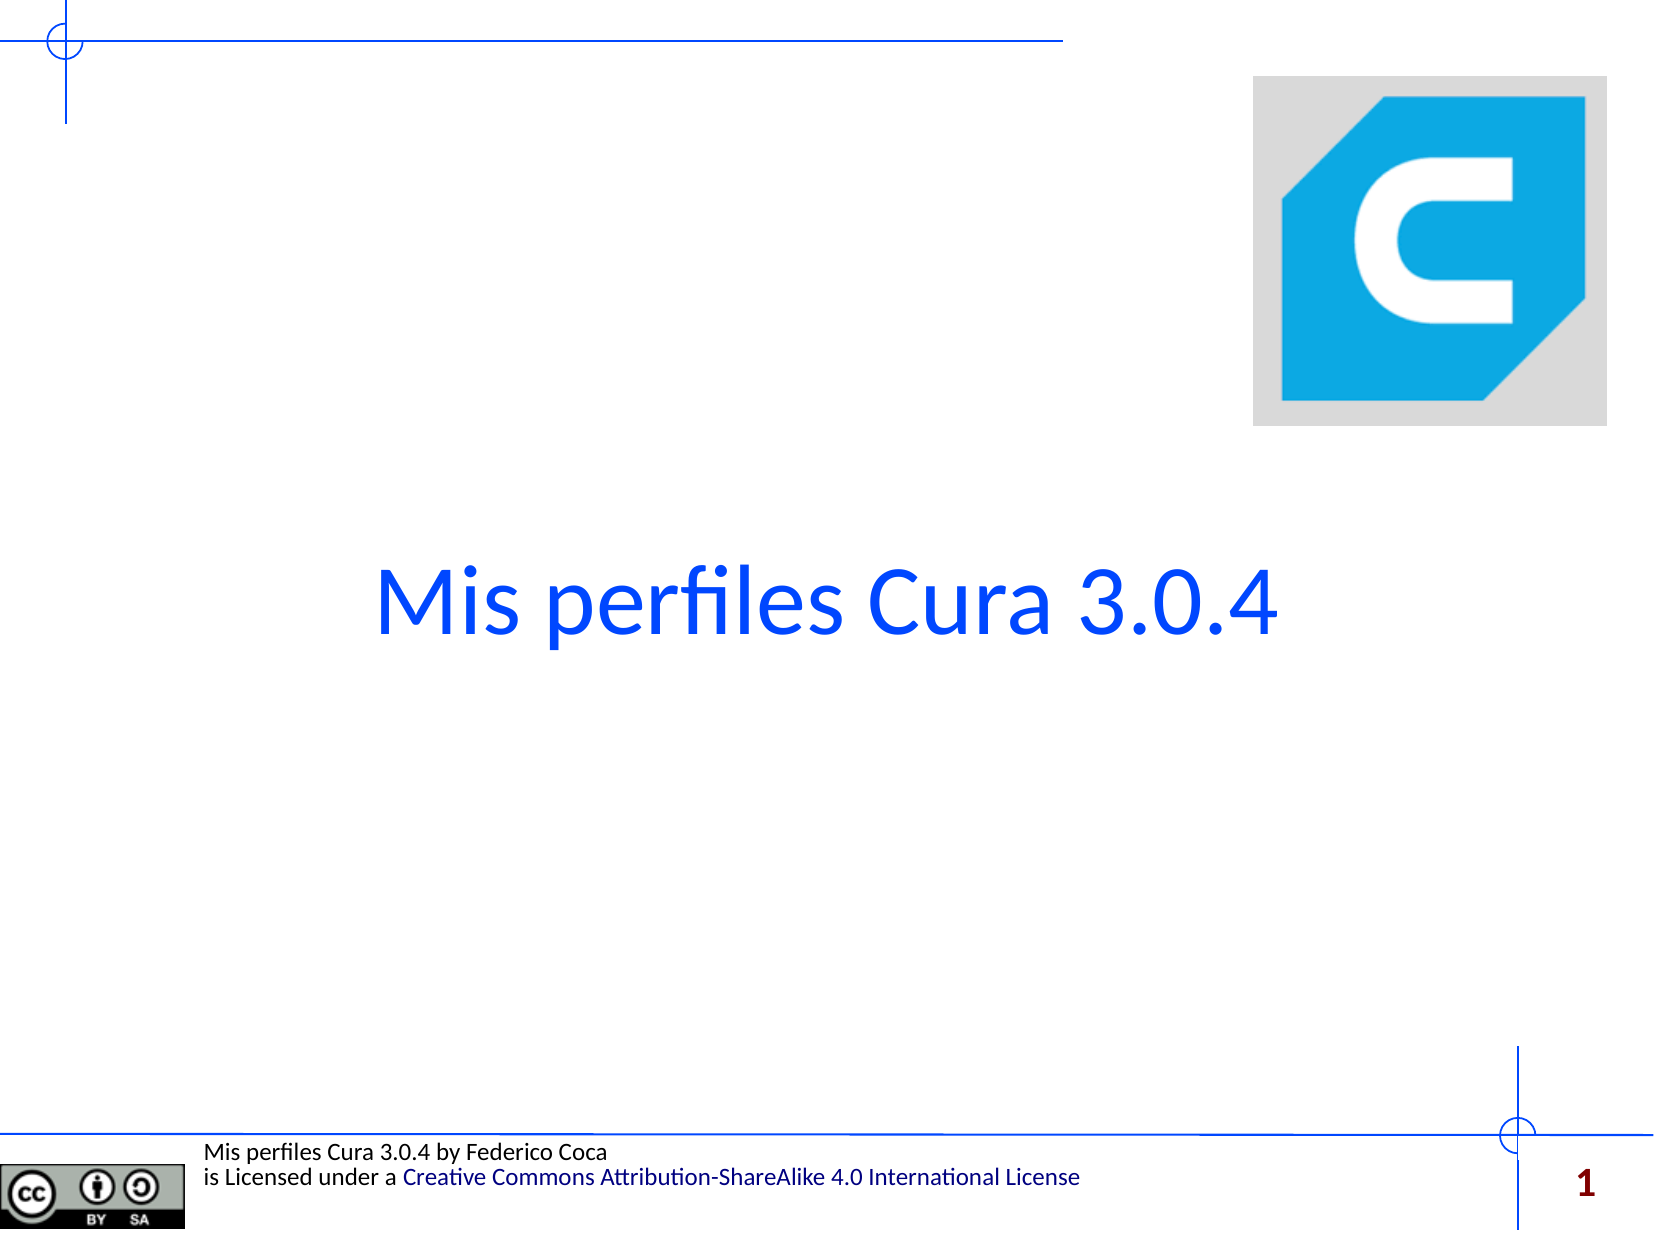

Mis perfiles Cura 3.0.4
Mis perfiles Cura 3.0.4 by Federico Coca
is Licensed under a Creative Commons Attribution-ShareAlike 4.0 International License